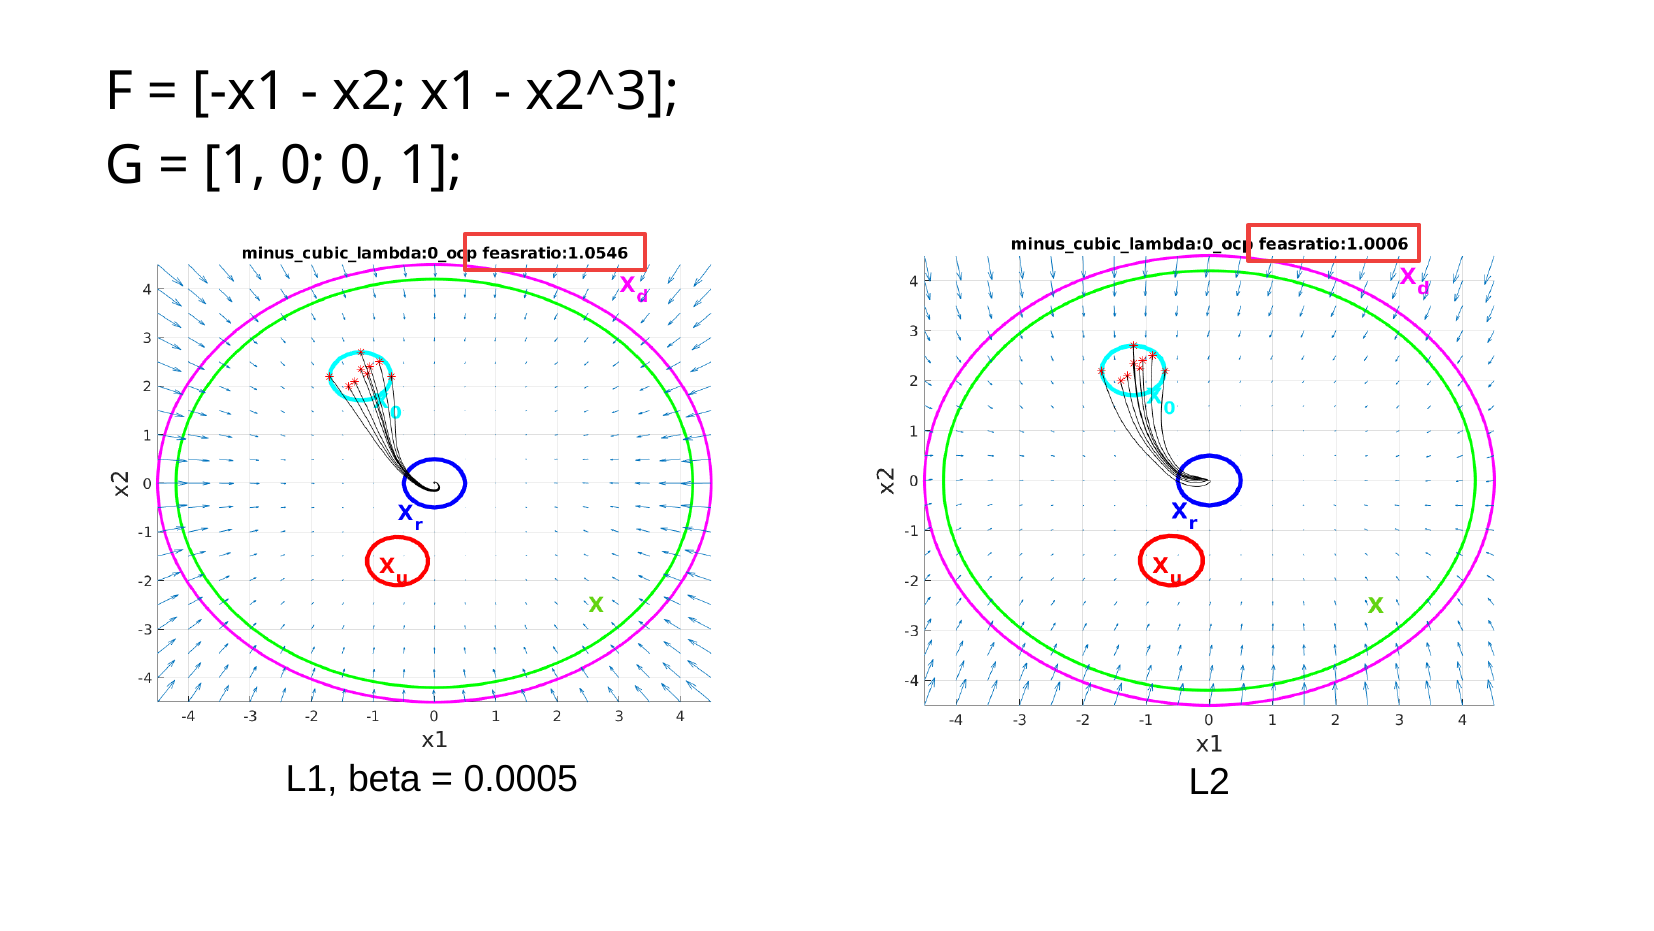

F = [-x1 - x2; x1 - x2^3];
G = [1, 0; 0, 1];
L1, beta = 0.0005
L2